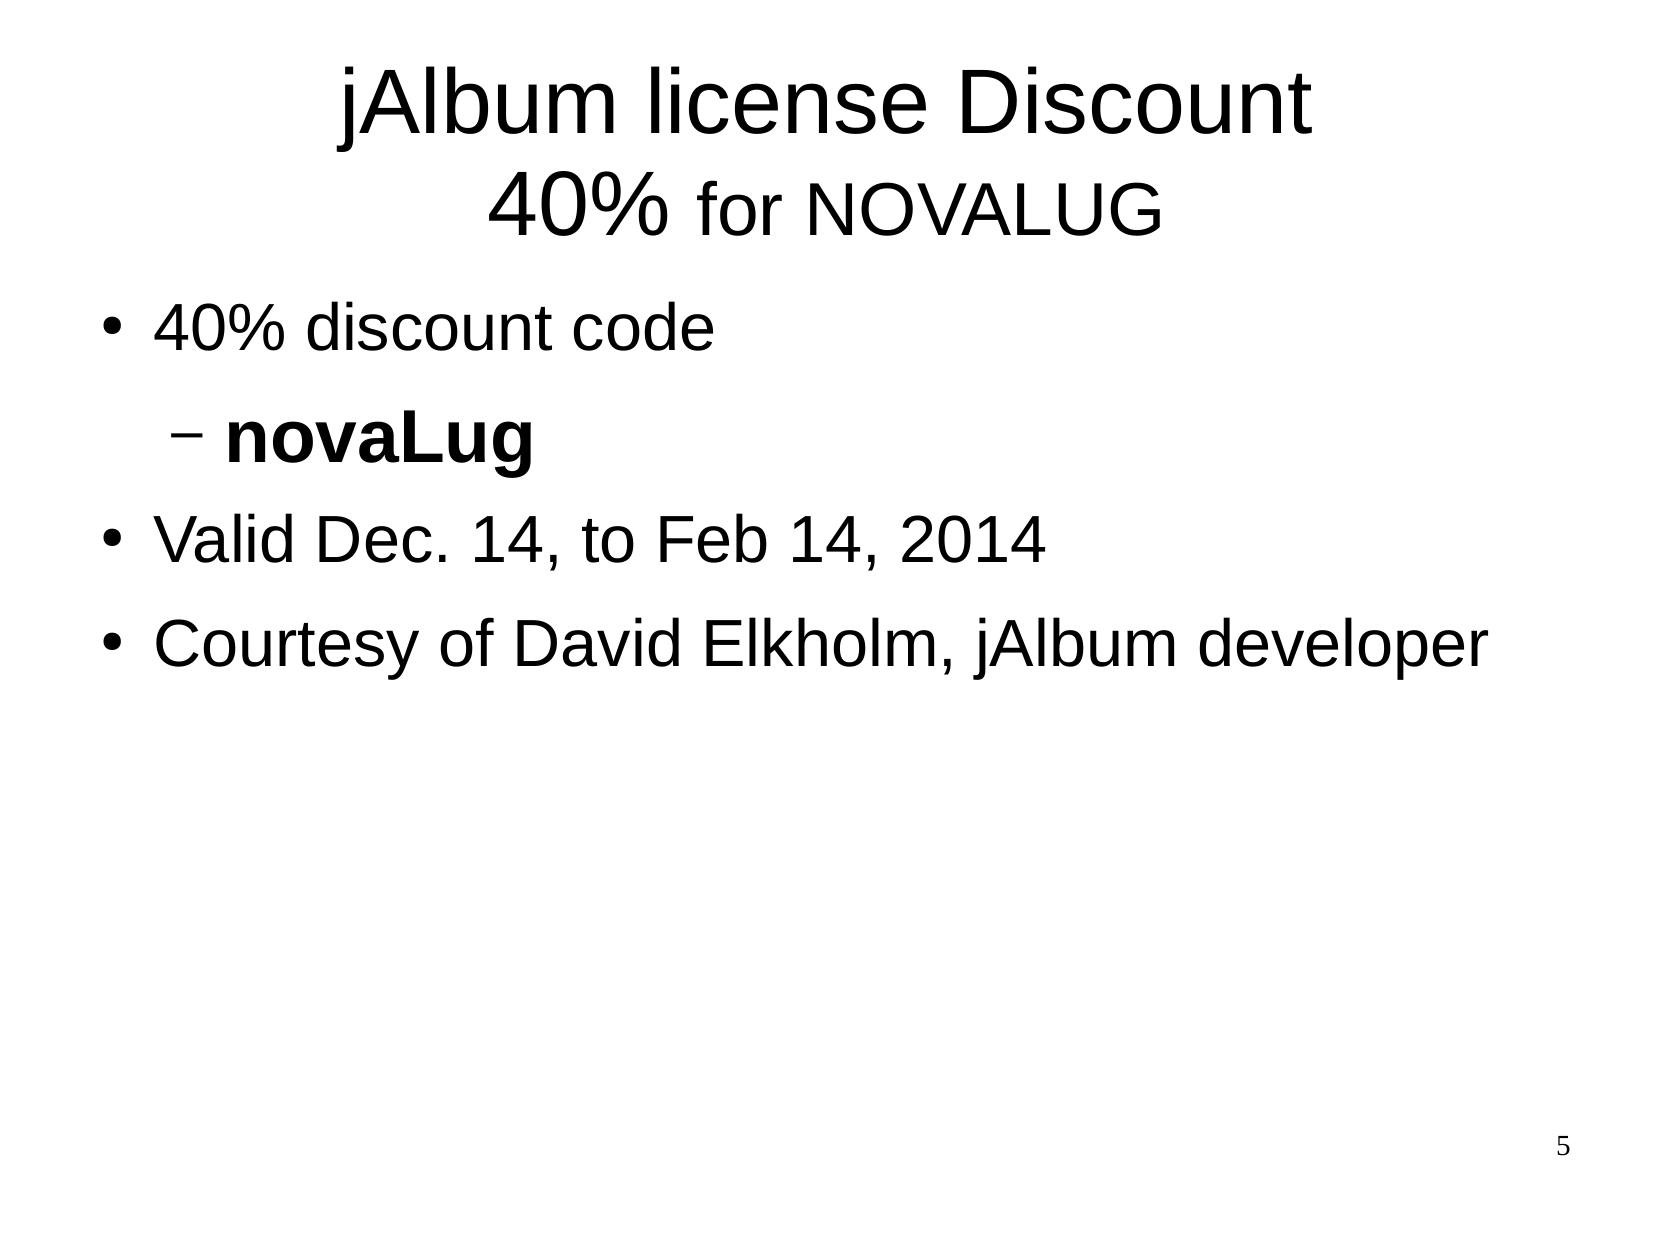

# jAlbum license Discount 40% for NOVALUG
40% discount code
novaLug
Valid Dec. 14, to Feb 14, 2014
Courtesy of David Elkholm, jAlbum developer
5